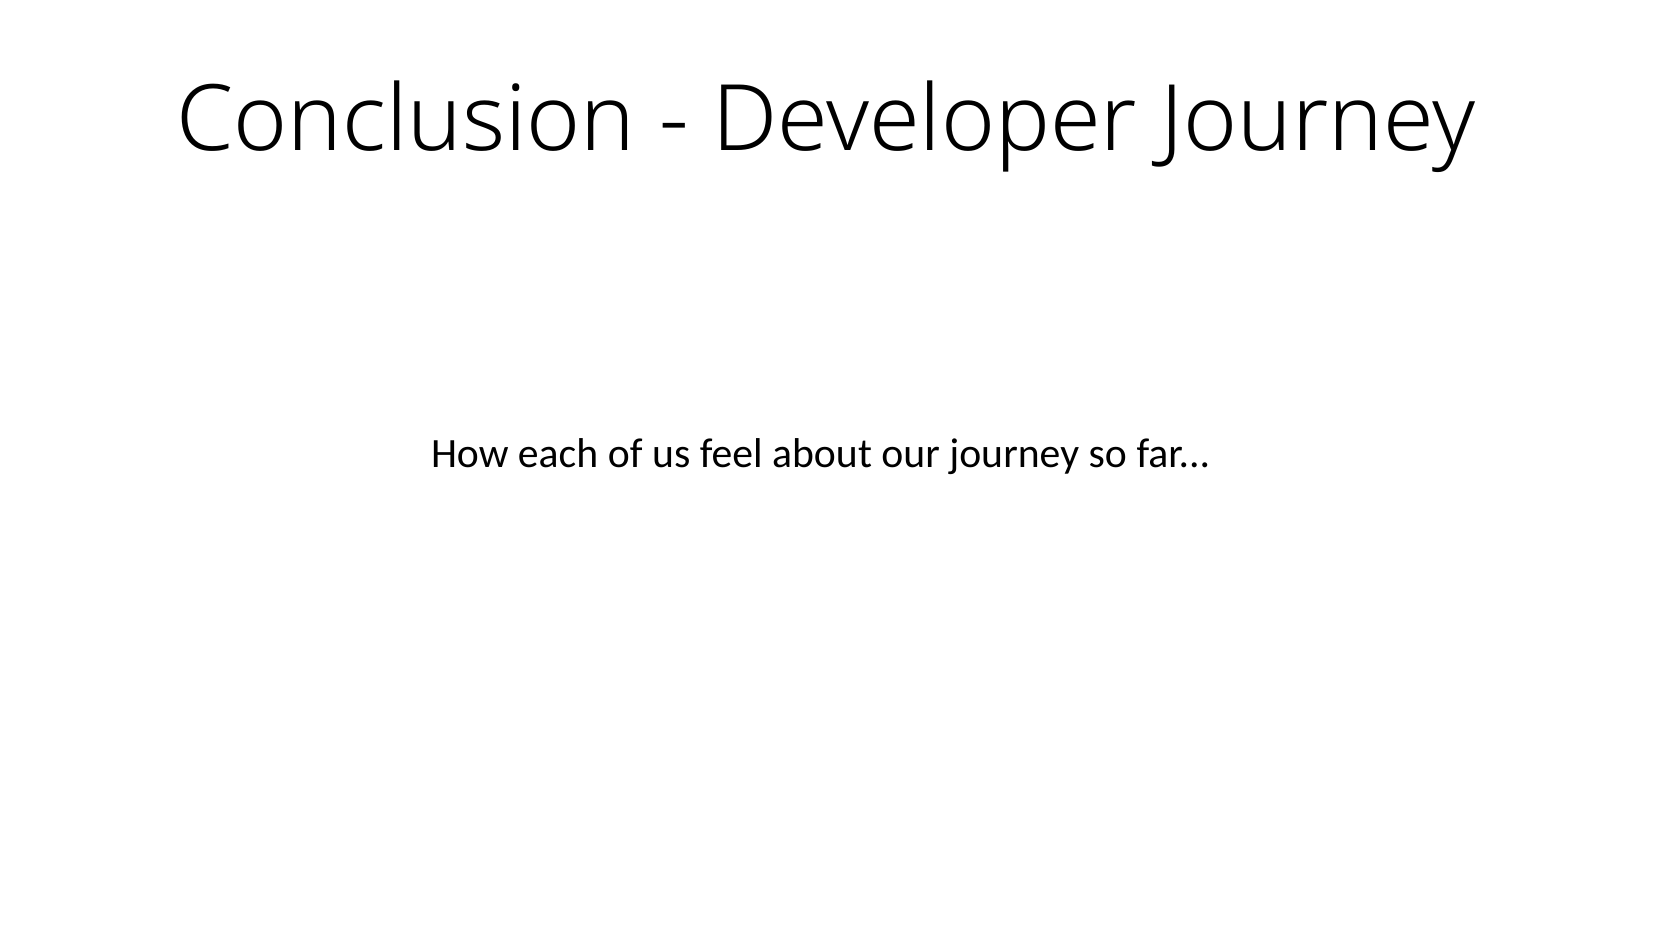

# Conclusion - Developer Journey
How each of us feel about our journey so far...